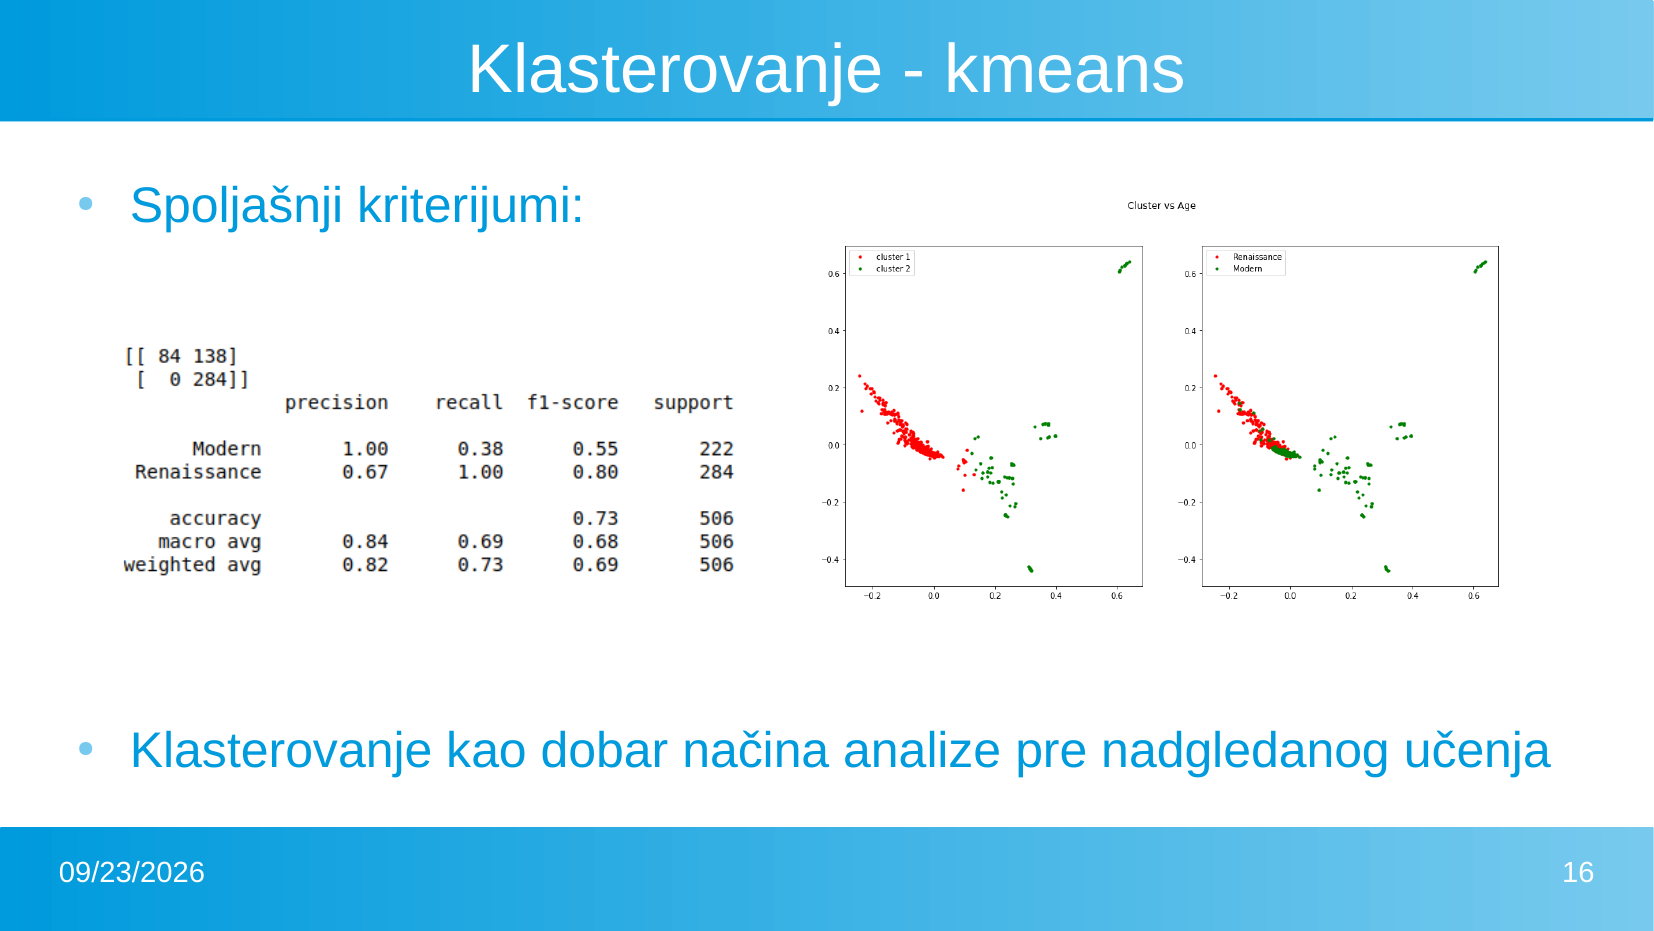

# Klasterovanje - kmeans
Spoljašnji kriterijumi:
Klasterovanje kao dobar načina analize pre nadgledanog učenja
16